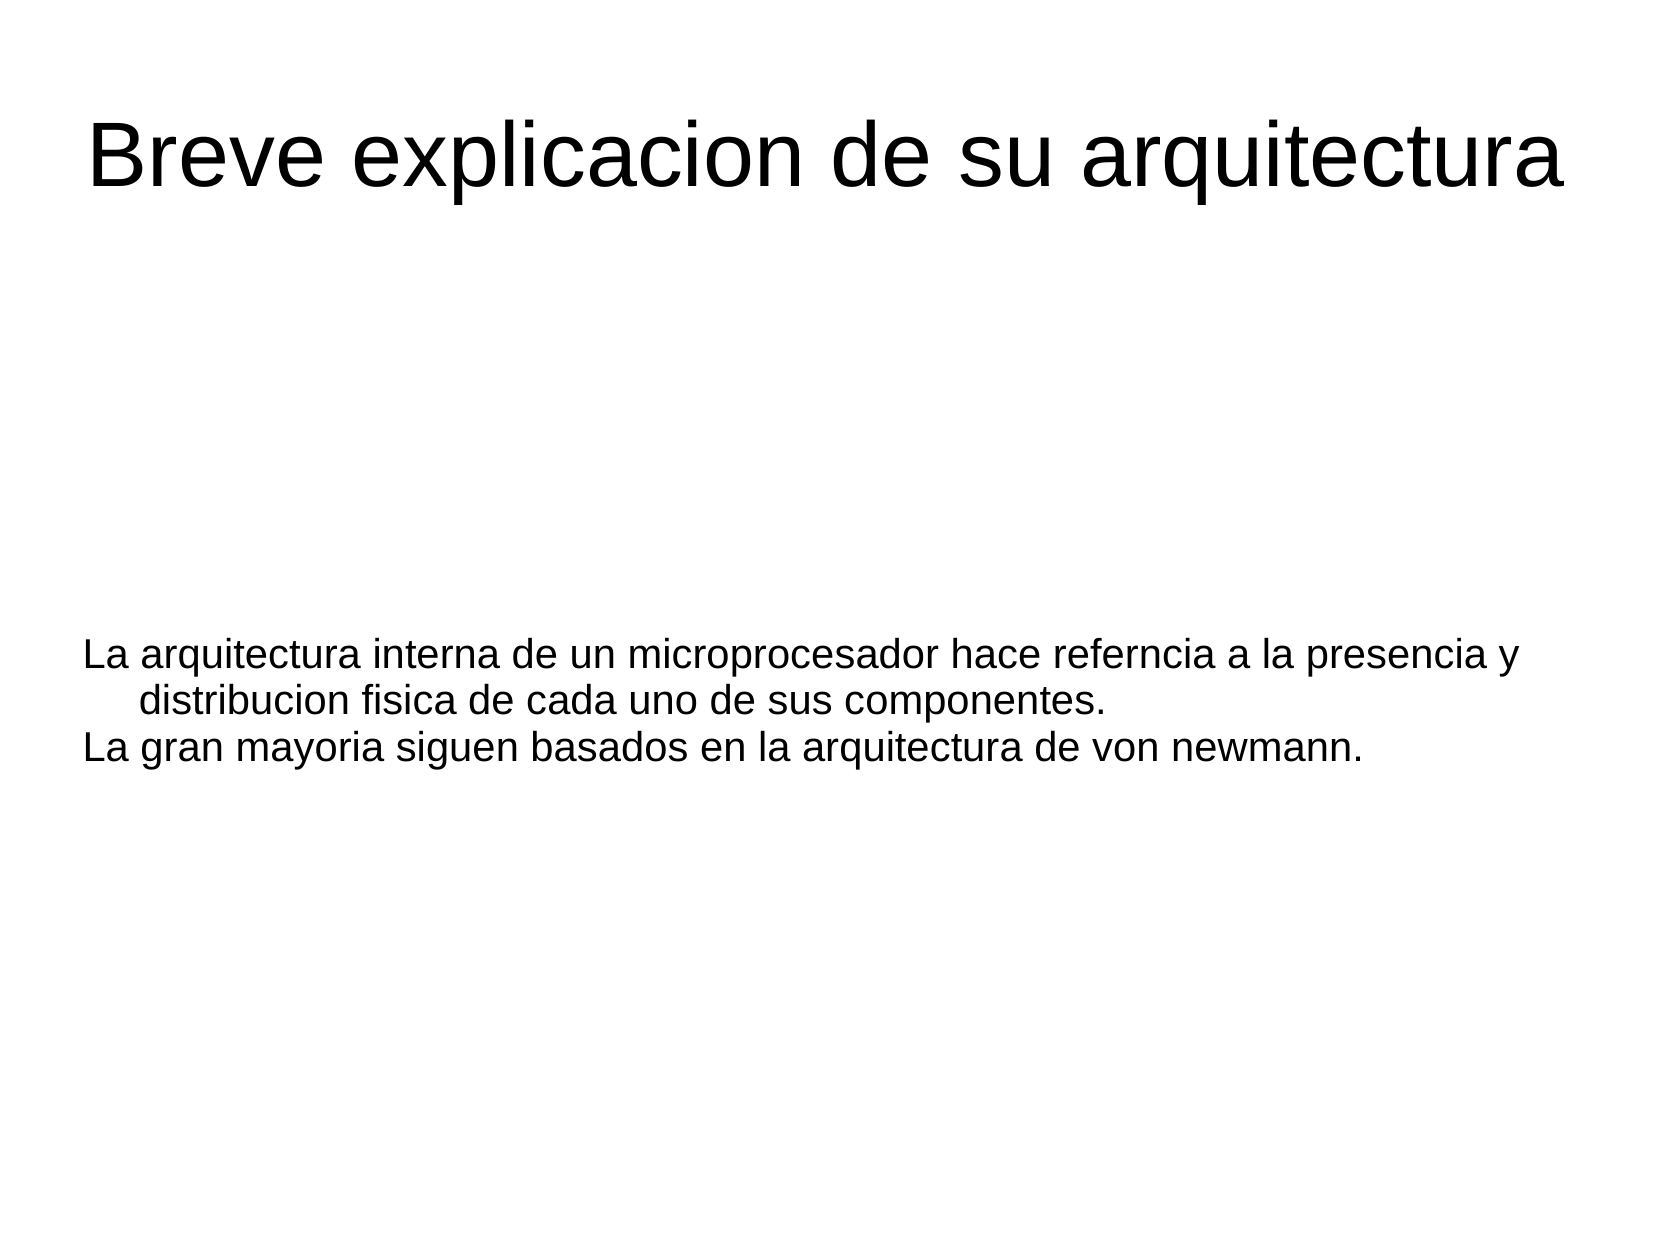

# Breve explicacion de su arquitectura
La arquitectura interna de un microprocesador hace referncia a la presencia y distribucion fisica de cada uno de sus componentes.
La gran mayoria siguen basados en la arquitectura de von newmann.